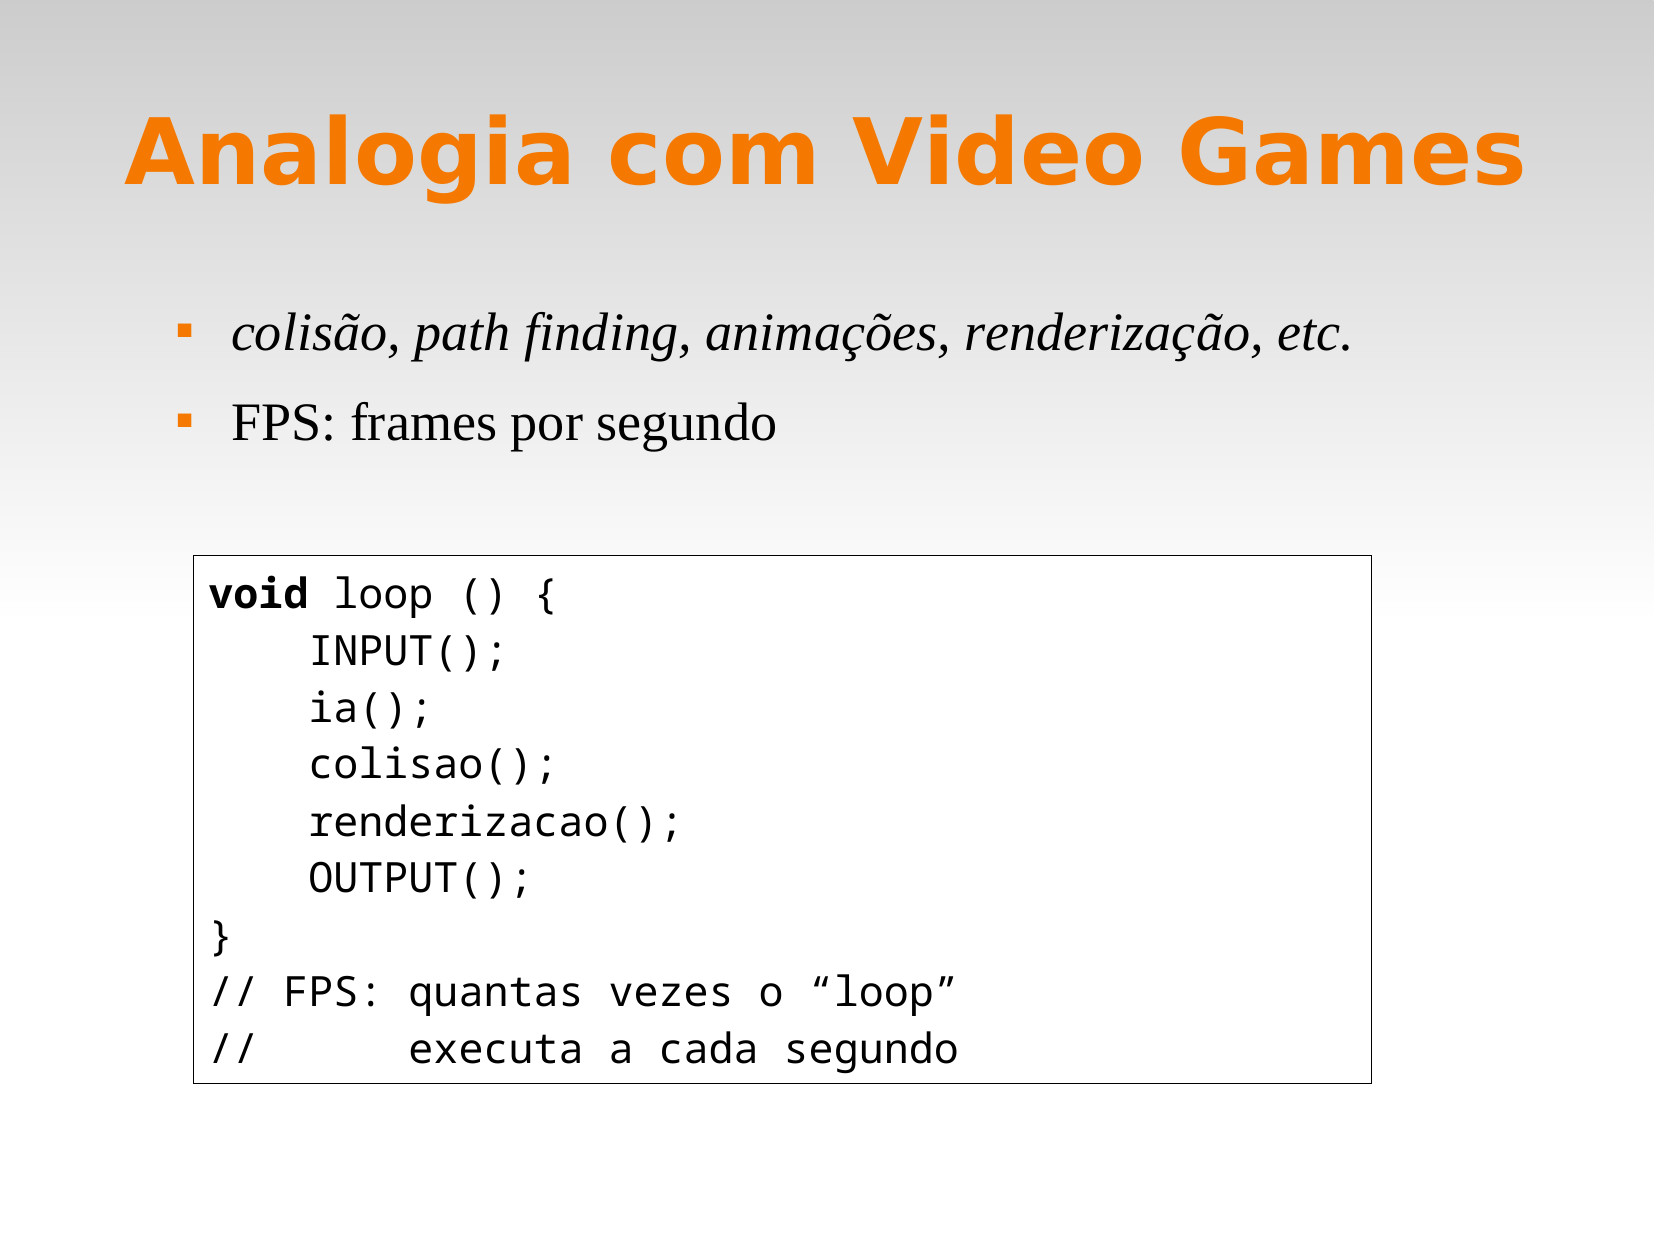

# Analogia com Video Games
colisão, path finding, animações, renderização, etc.
FPS: frames por segundo
void loop () {
 INPUT();
 ia();
 colisao();
 renderizacao();
 OUTPUT();
}
// FPS: quantas vezes o “loop”
// executa a cada segundo